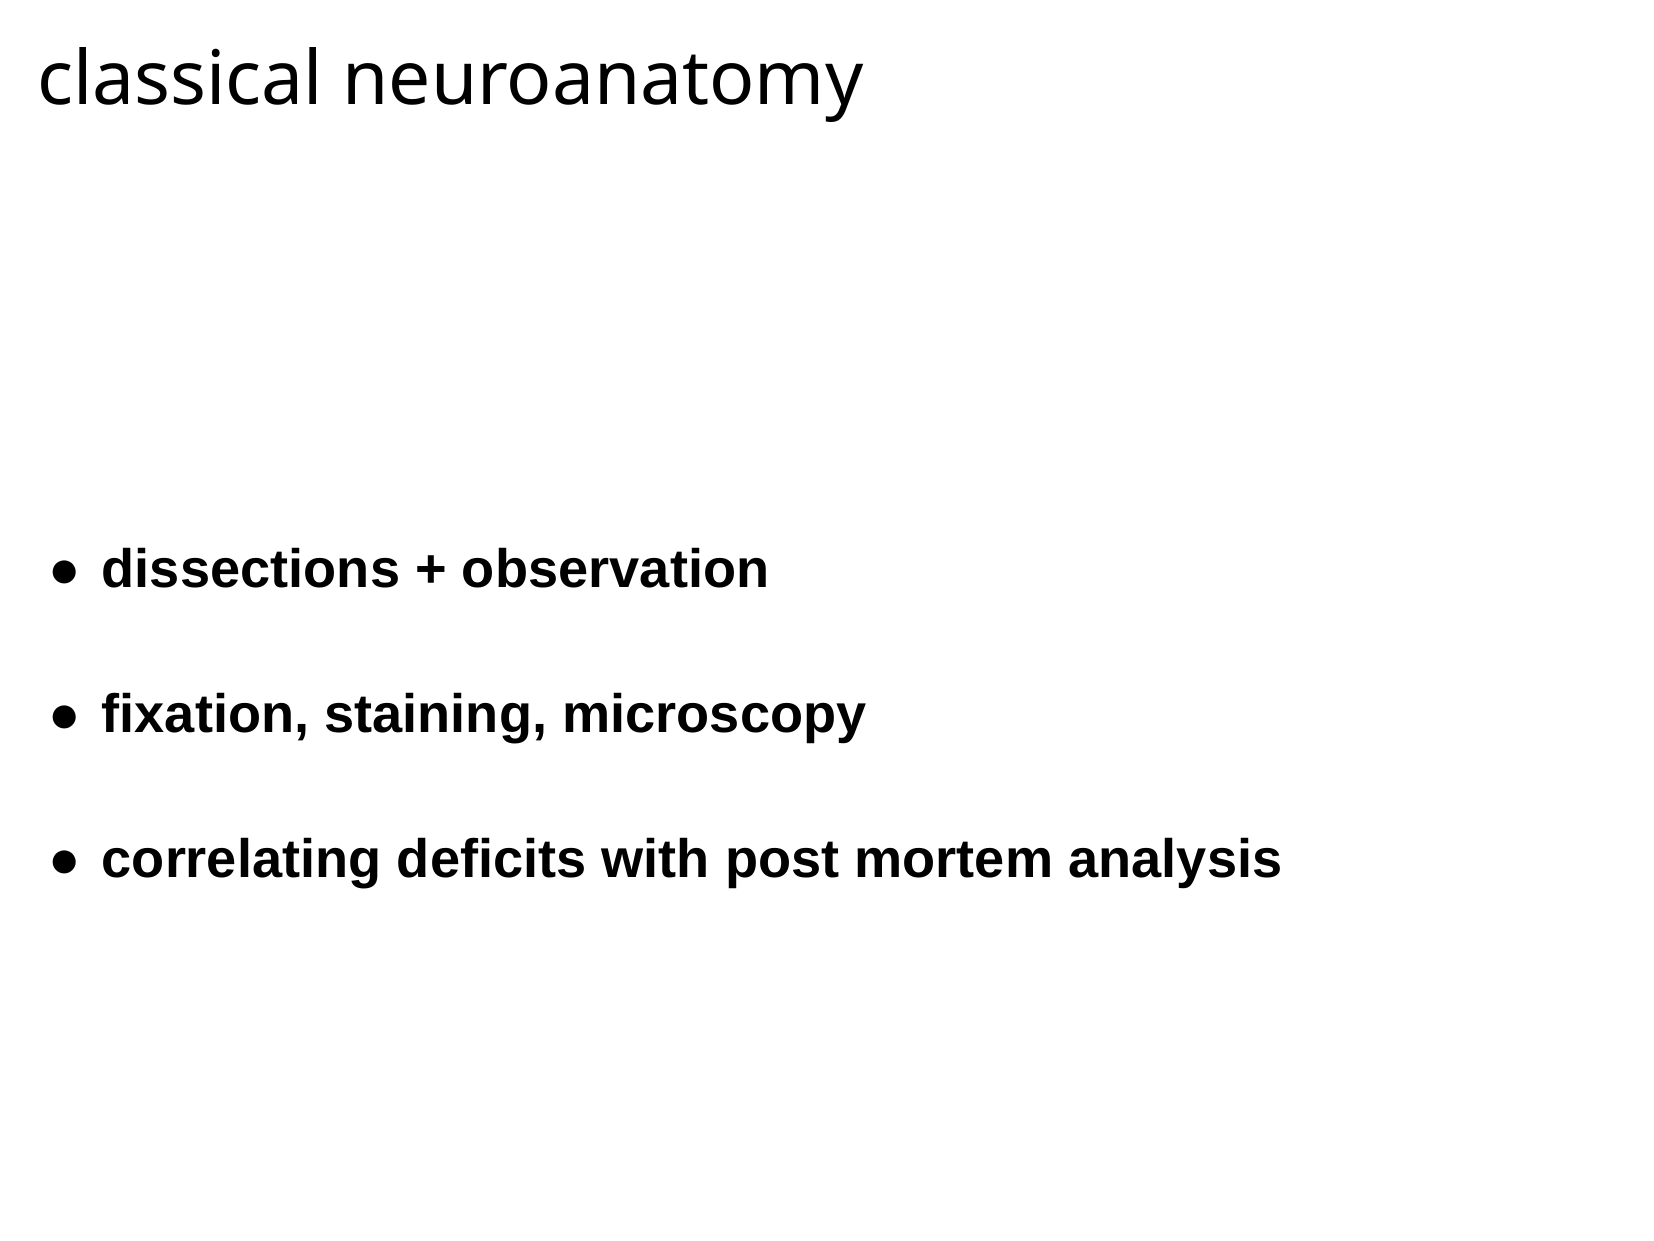

# classical neuroanatomy
dissections + observation
fixation, staining, microscopy
correlating deficits with post mortem analysis